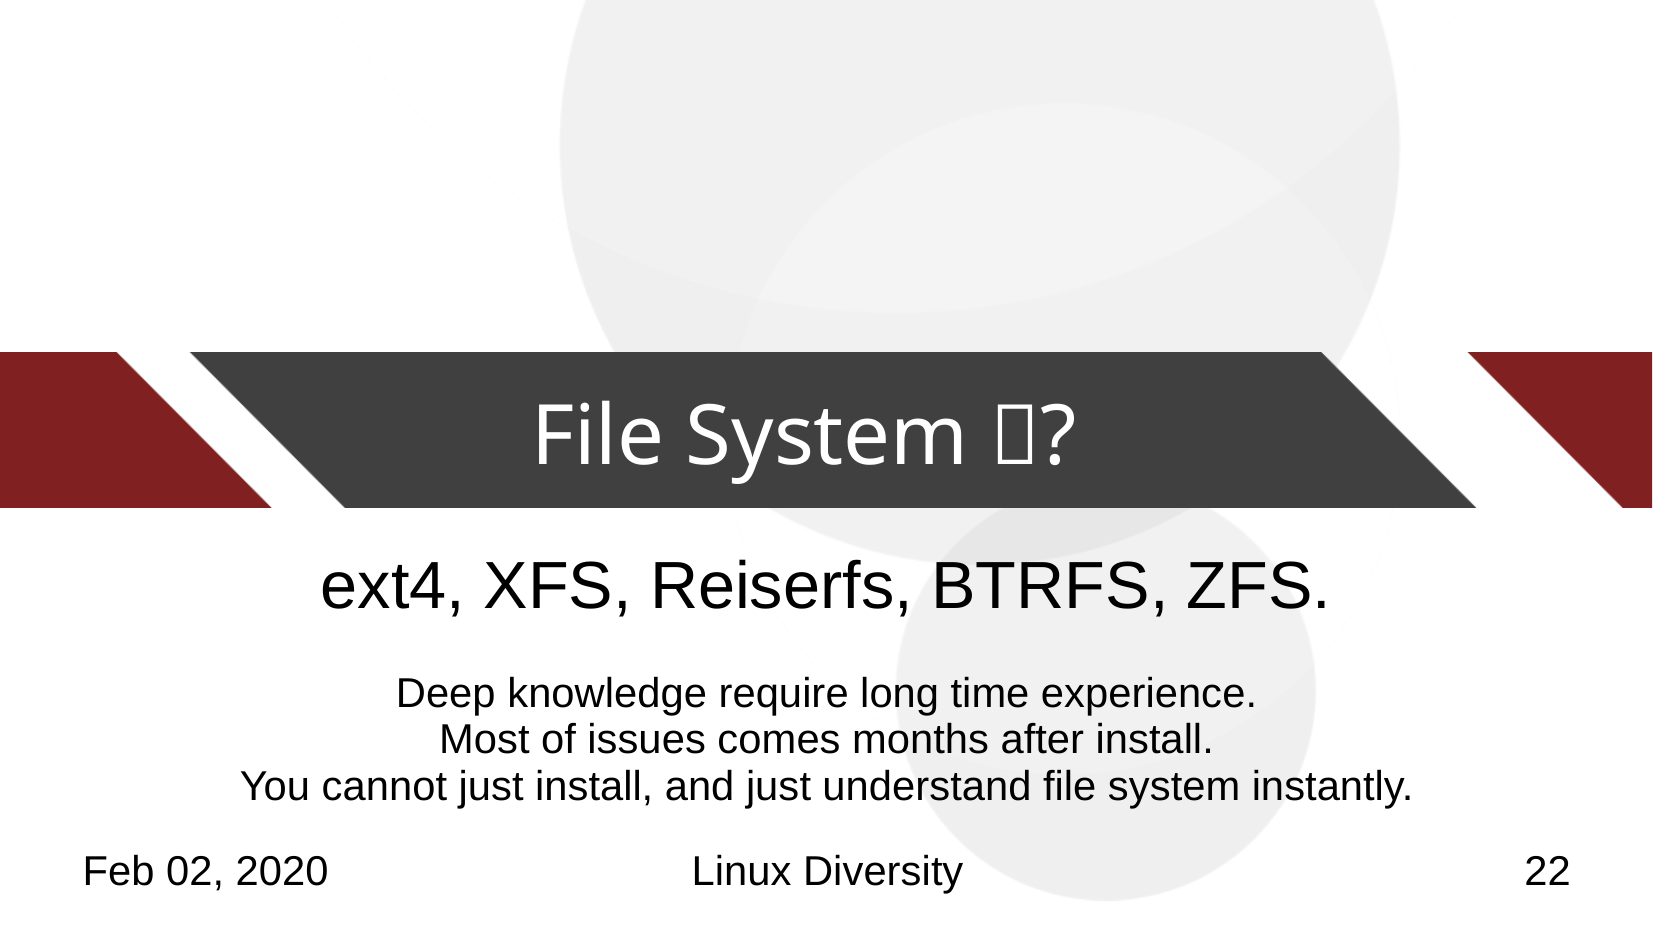

# File System 🤔?
ext4, XFS, Reiserfs, BTRFS, ZFS.
Deep knowledge require long time experience.
Most of issues comes months after install.
You cannot just install, and just understand file system instantly.
Feb 02, 2020
Linux Diversity
22